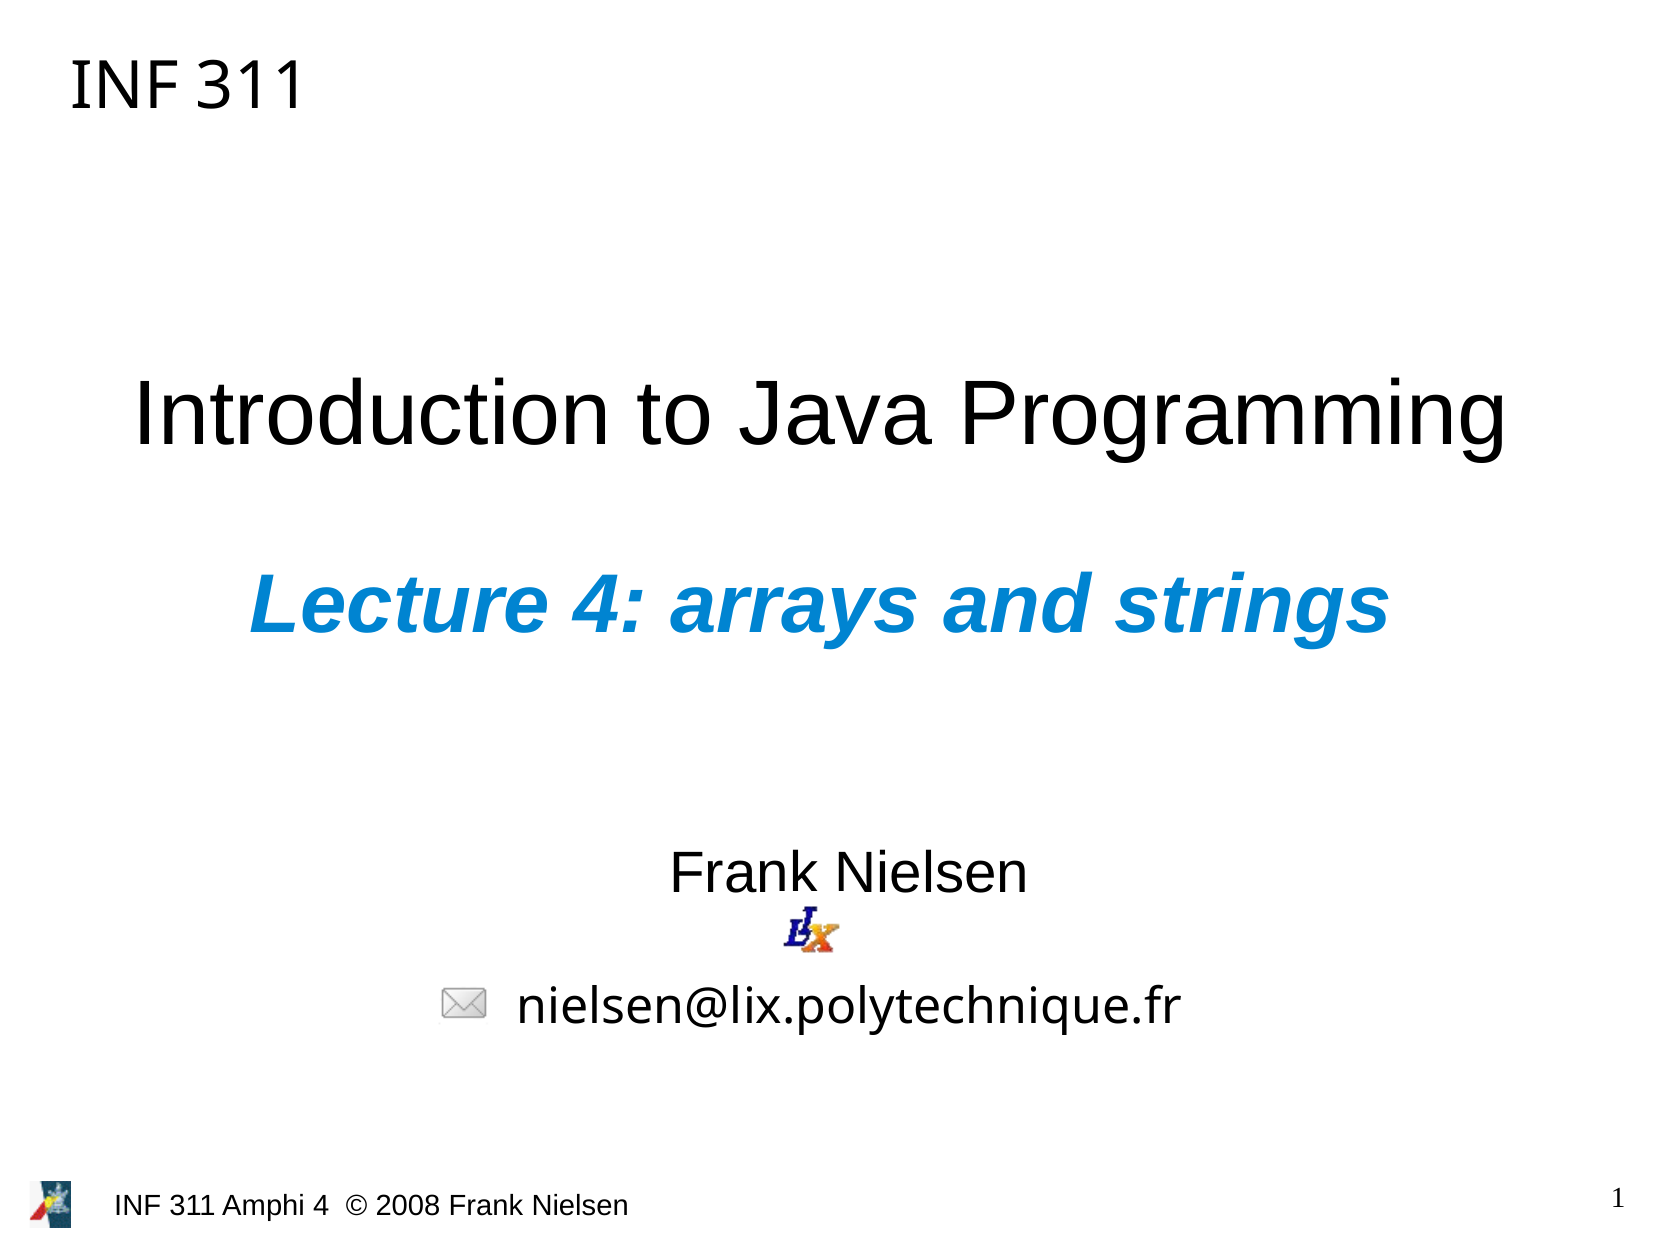

INF 311
Introduction to Java Programming
Lecture 4: arrays and strings
Frank Nielsen
nielsen@lix.polytechnique.fr